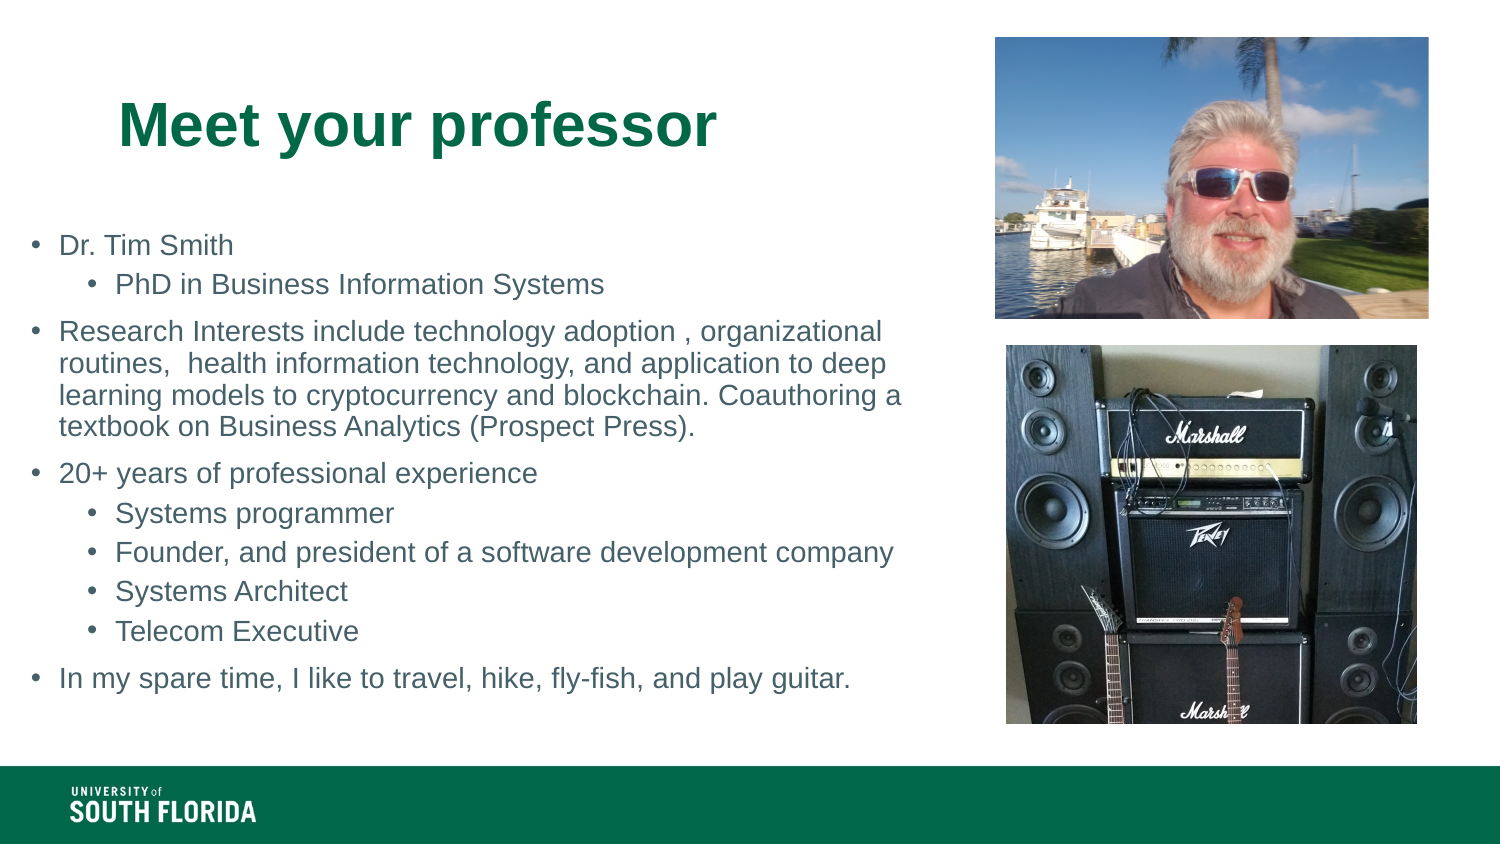

# Meet your professor
Dr. Tim Smith
PhD in Business Information Systems
Research Interests include technology adoption , organizational routines,  health information technology, and application to deep learning models to cryptocurrency and blockchain. Coauthoring a textbook on Business Analytics (Prospect Press).
20+ years of professional experience
Systems programmer
Founder, and president of a software development company
Systems Architect
Telecom Executive
In my spare time, I like to travel, hike, fly-fish, and play guitar.